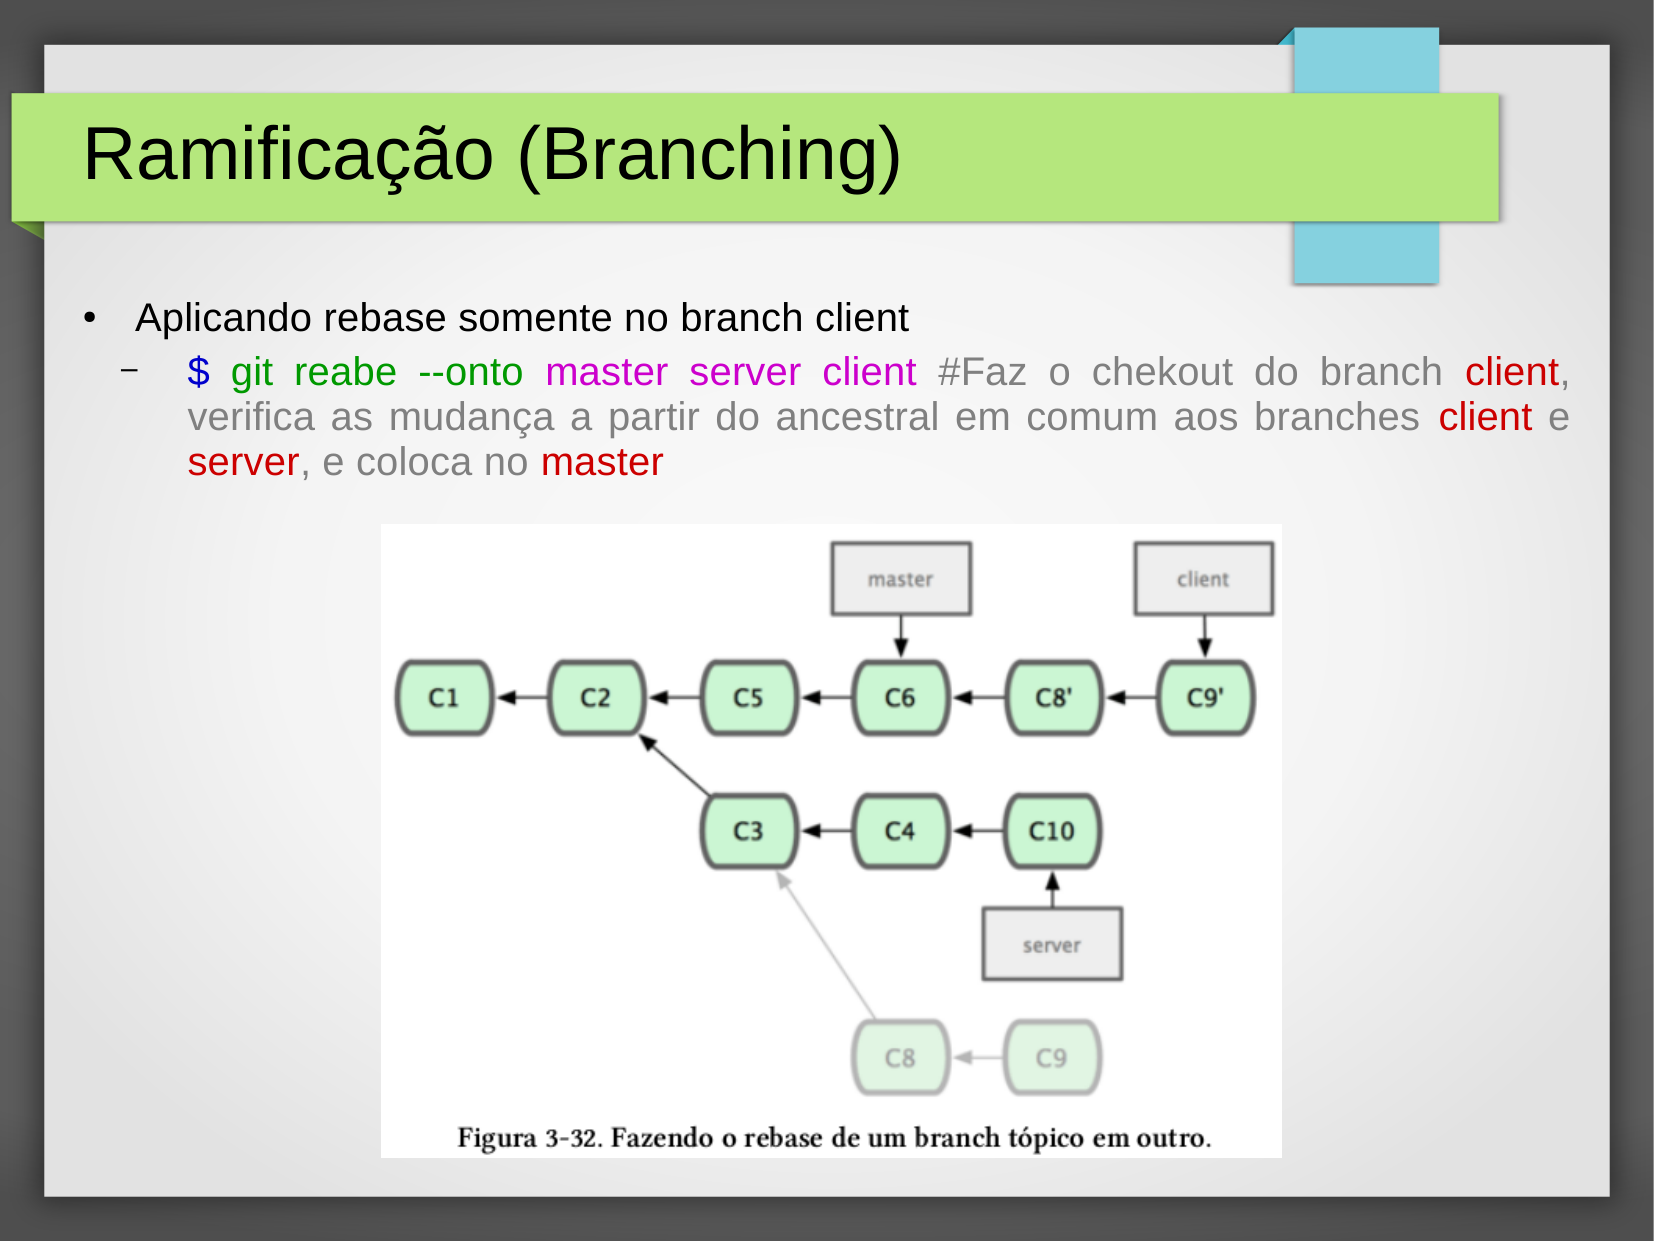

# Ramificação (Branching)
Aplicando rebase somente no branch client
$ git reabe --onto master server client #Faz o chekout do branch client, verifica as mudança a partir do ancestral em comum aos branches client e server, e coloca no master